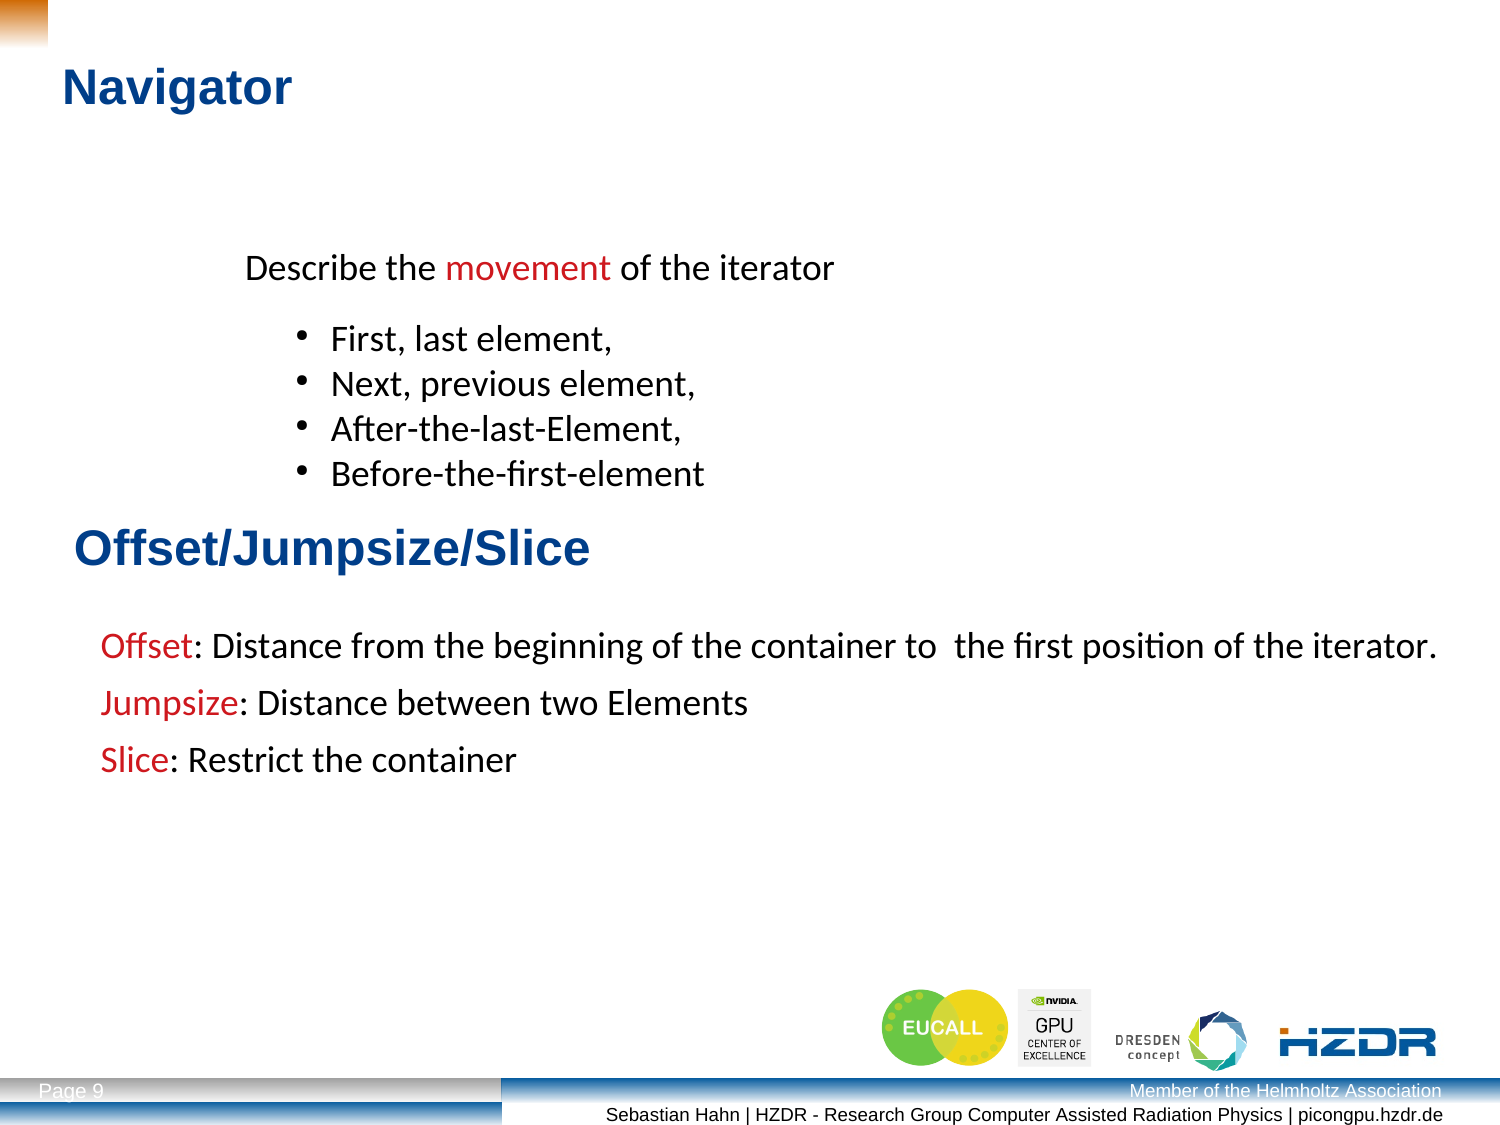

# Navigator
Describe the movement of the iterator
First, last element,
Next, previous element,
After-the-last-Element,
Before-the-first-element
Offset/Jumpsize/Slice
Offset: Distance from the beginning of the container to the first position of the iterator.
Jumpsize: Distance between two Elements
Slice: Restrict the container